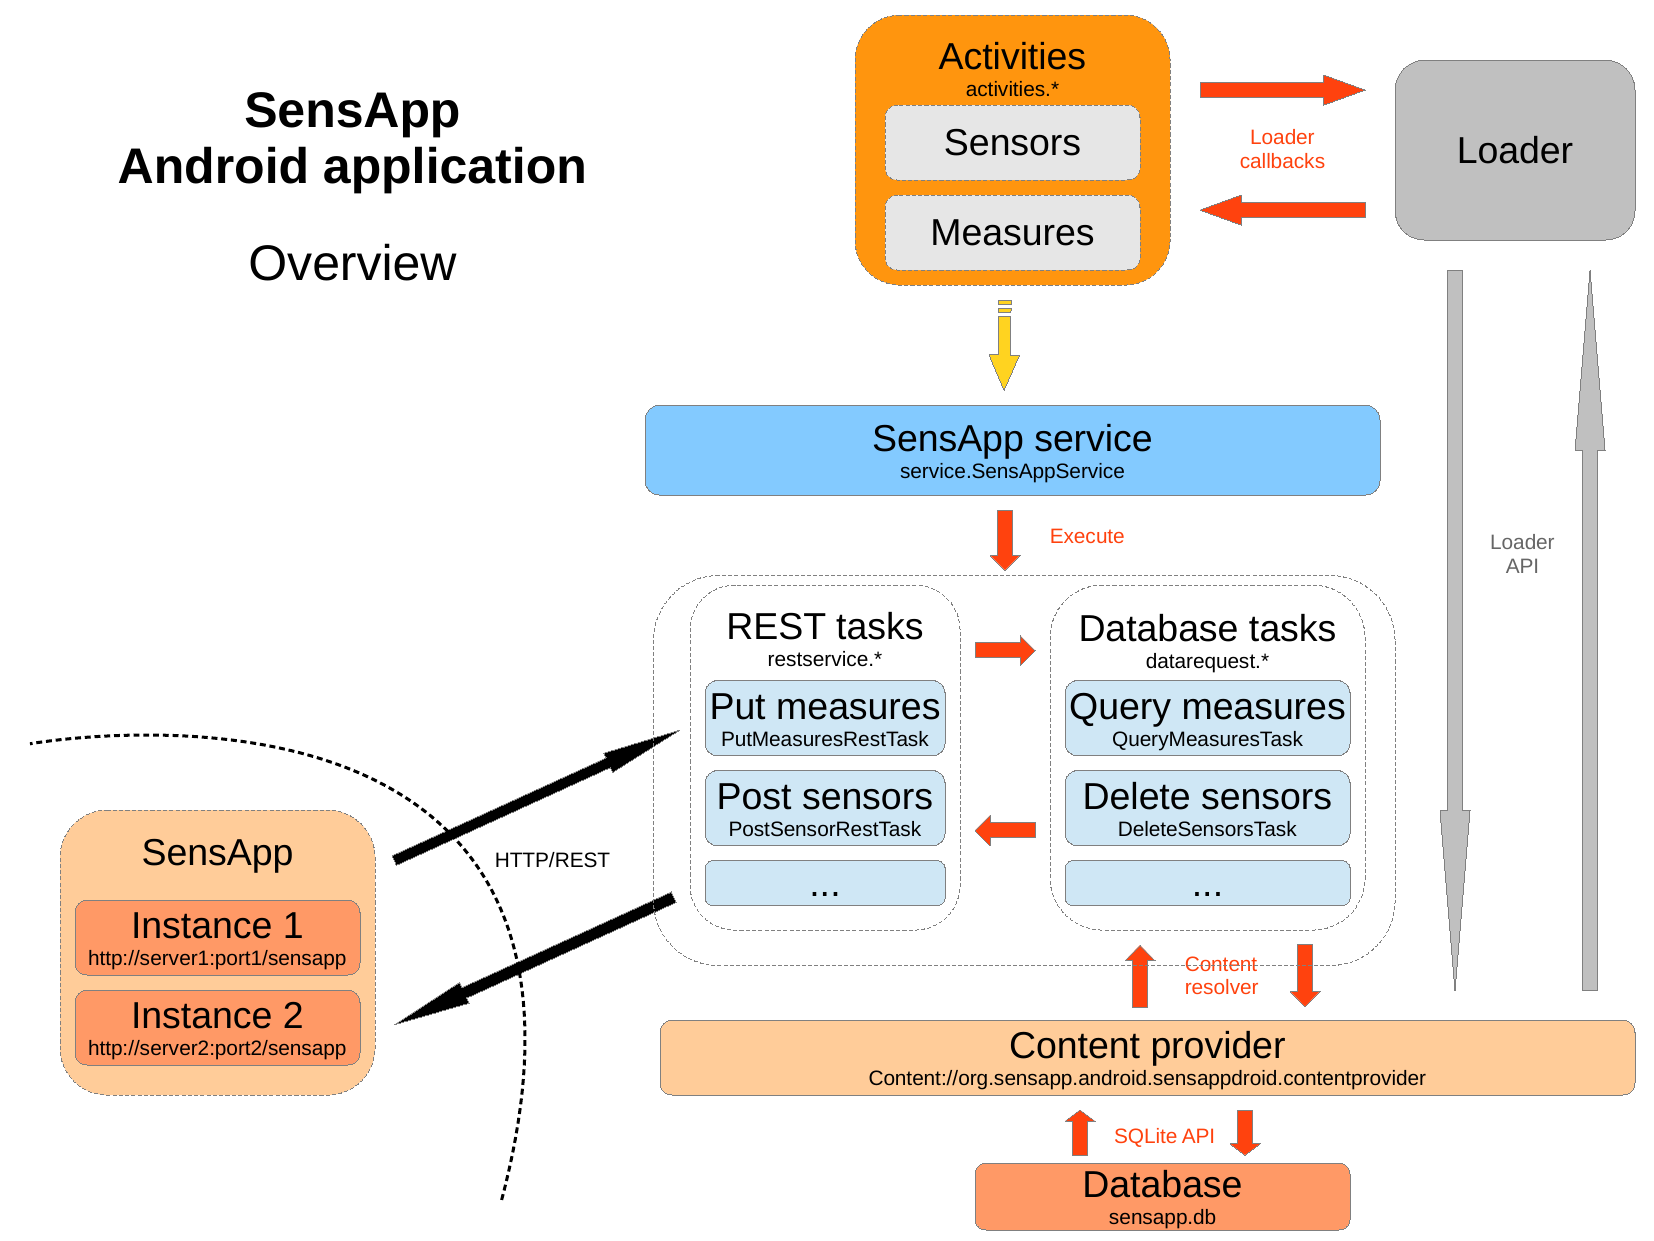

Activities
activities.*
Loader
SensApp
Android application
Overview
Sensors
Loader callbacks
Measures
SensApp service
service.SensAppService
Execute
Loader API
REST tasks
restservice.*
Database tasks
datarequest.*
Put measures
PutMeasuresRestTask
Query measures
QueryMeasuresTask
Post sensors
PostSensorRestTask
Delete sensors
DeleteSensorsTask
SensApp
HTTP/REST
...
...
Instance 1
http://server1:port1/sensapp
Content resolver
Instance 2
http://server2:port2/sensapp
Content provider
Content://org.sensapp.android.sensappdroid.contentprovider
SQLite API
Database
sensapp.db